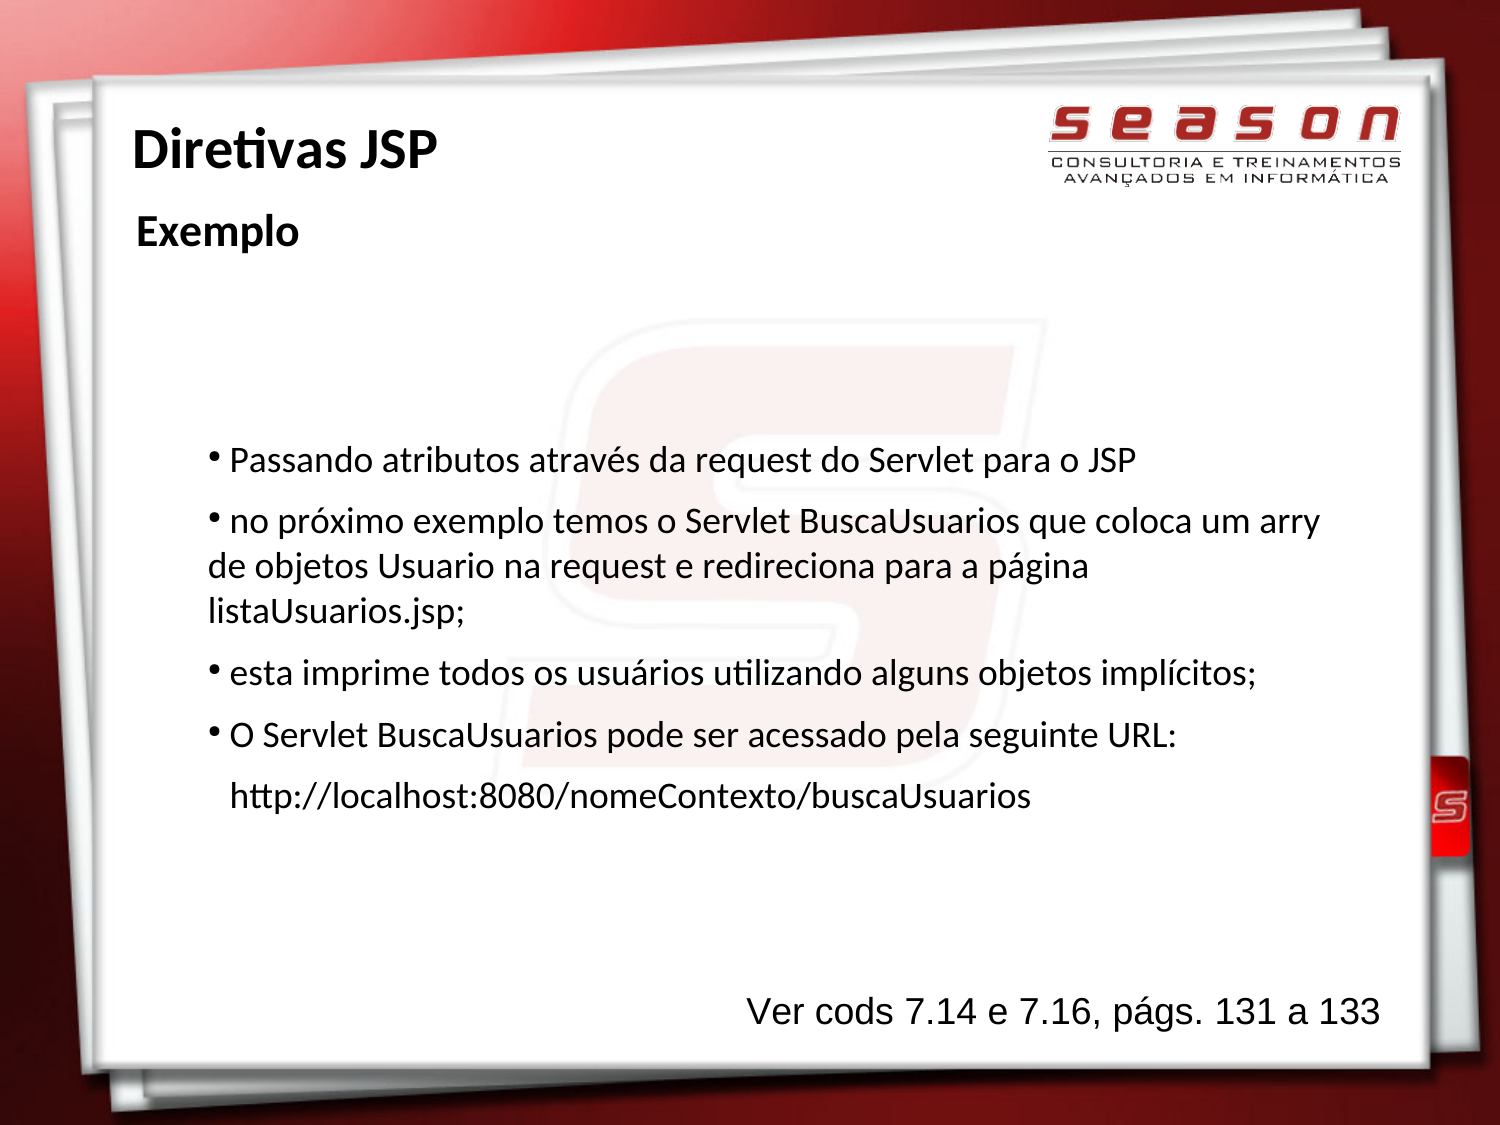

# Diretivas JSP
Exemplo
 Passando atributos através da request do Servlet para o JSP
 no próximo exemplo temos o Servlet BuscaUsuarios que coloca um arry de objetos Usuario na request e redireciona para a página listaUsuarios.jsp;
 esta imprime todos os usuários utilizando alguns objetos implícitos;
 O Servlet BuscaUsuarios pode ser acessado pela seguinte URL:
 http://localhost:8080/nomeContexto/buscaUsuarios
Ver cods 7.14 e 7.16, págs. 131 a 133